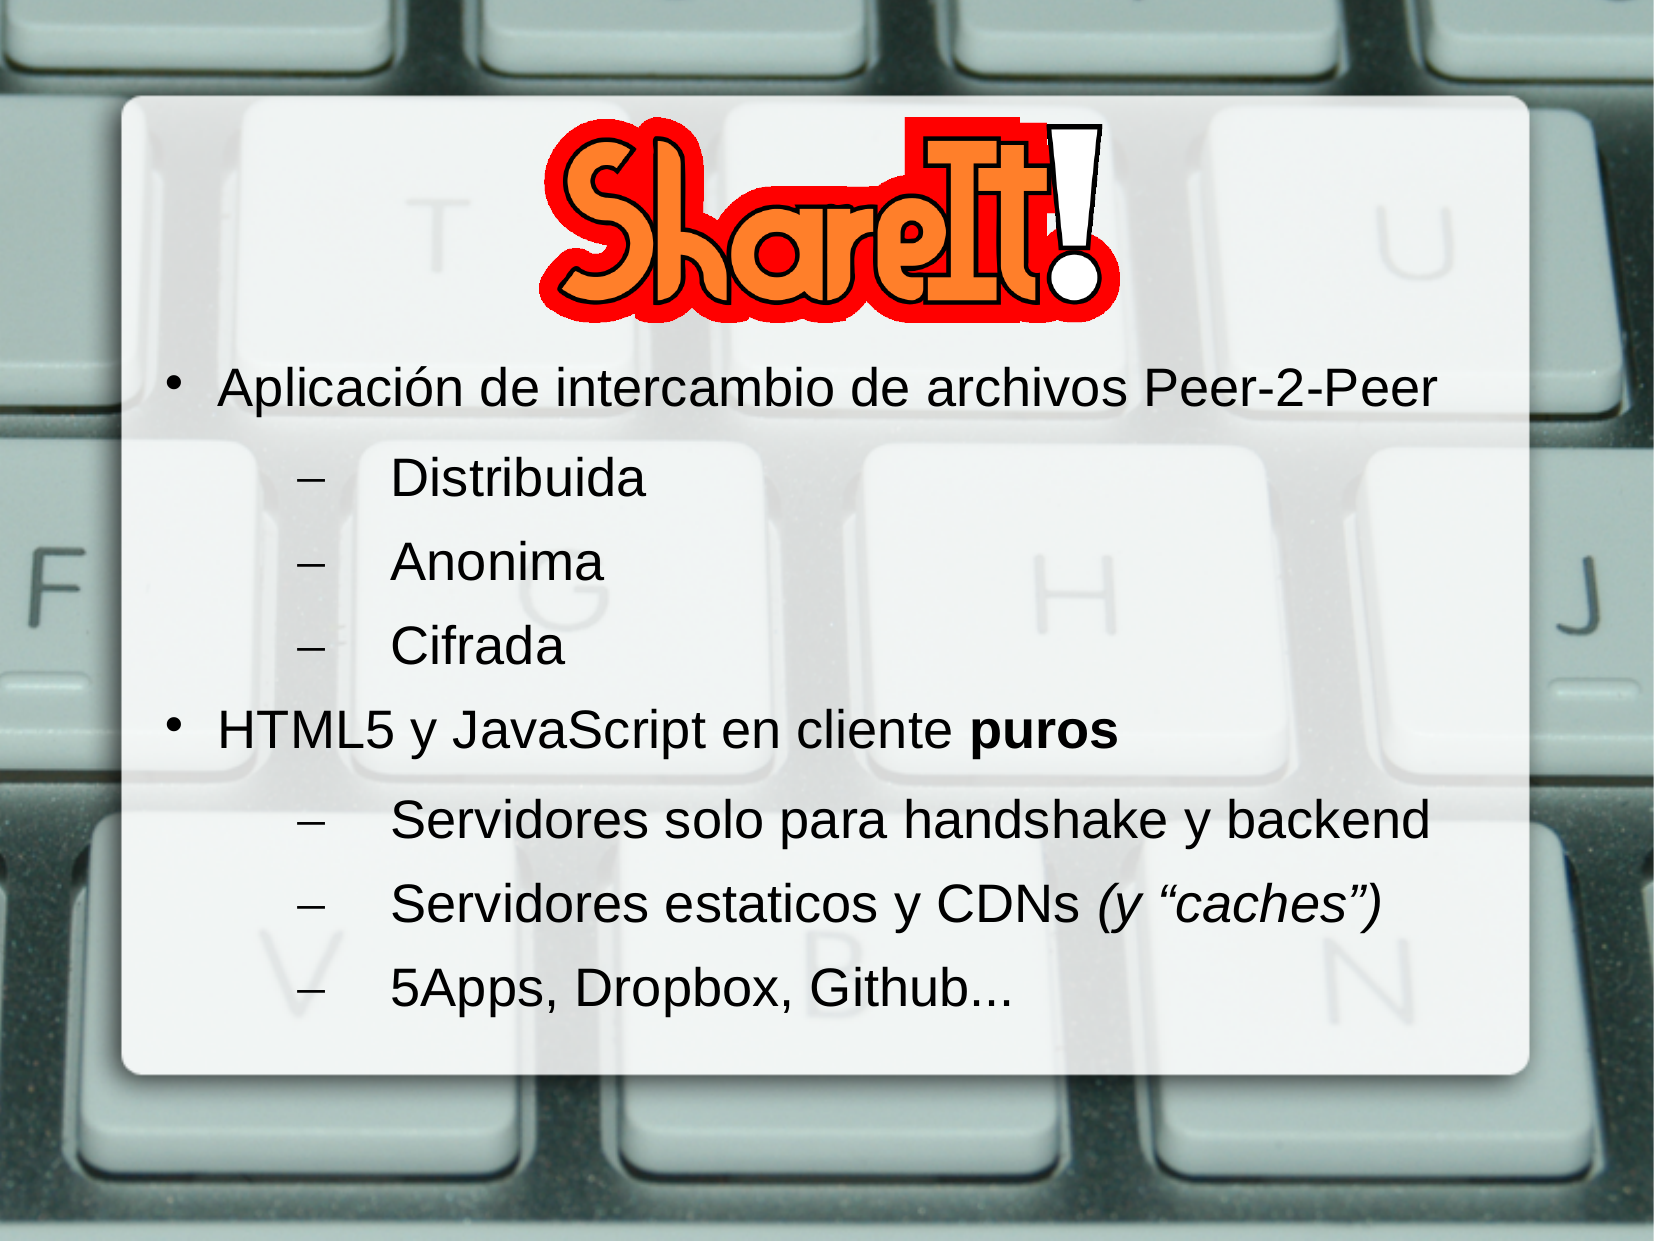

# Aplicación de intercambio de archivos Peer-2-Peer
Distribuida
Anonima
Cifrada
HTML5 y JavaScript en cliente puros
Servidores solo para handshake y backend
Servidores estaticos y CDNs (y “caches”)
5Apps, Dropbox, Github...